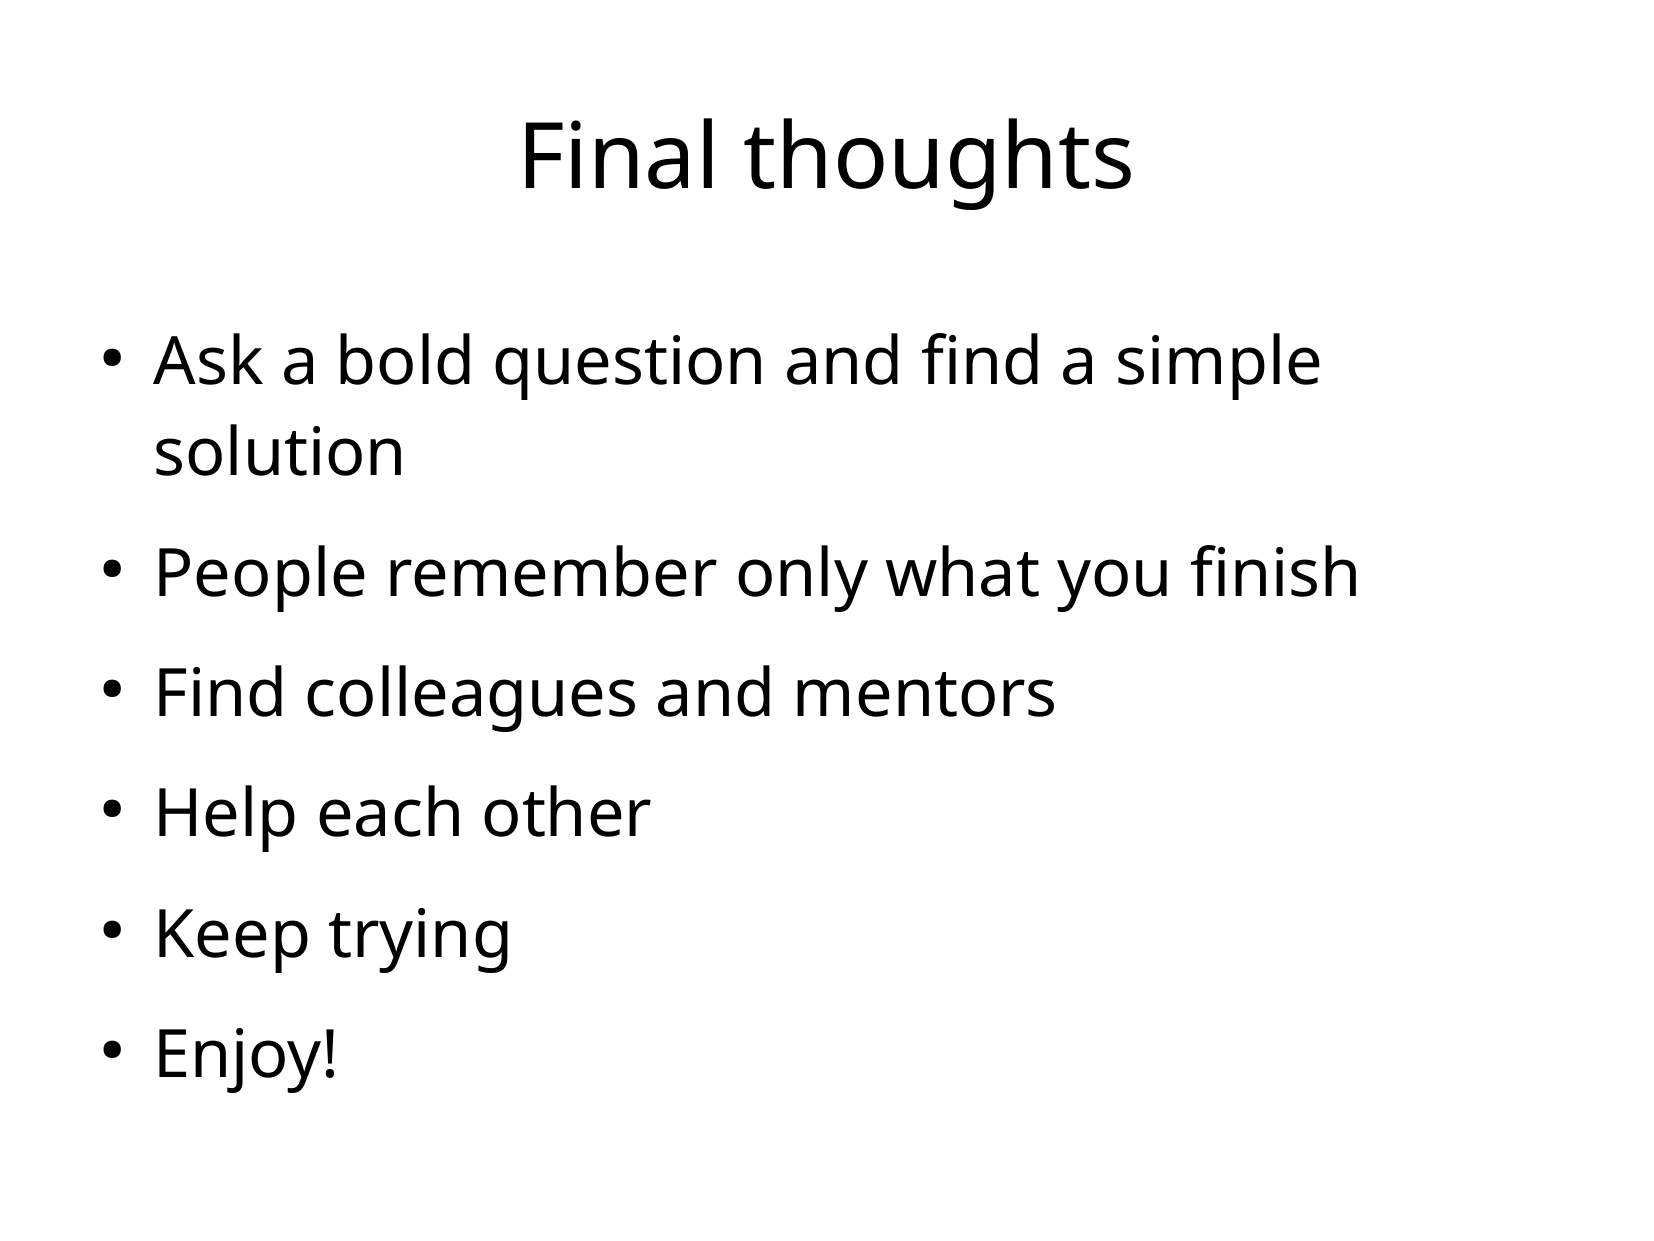

# Final thoughts
Ask a bold question and find a simple solution
People remember only what you finish
Find colleagues and mentors
Help each other
Keep trying
Enjoy!